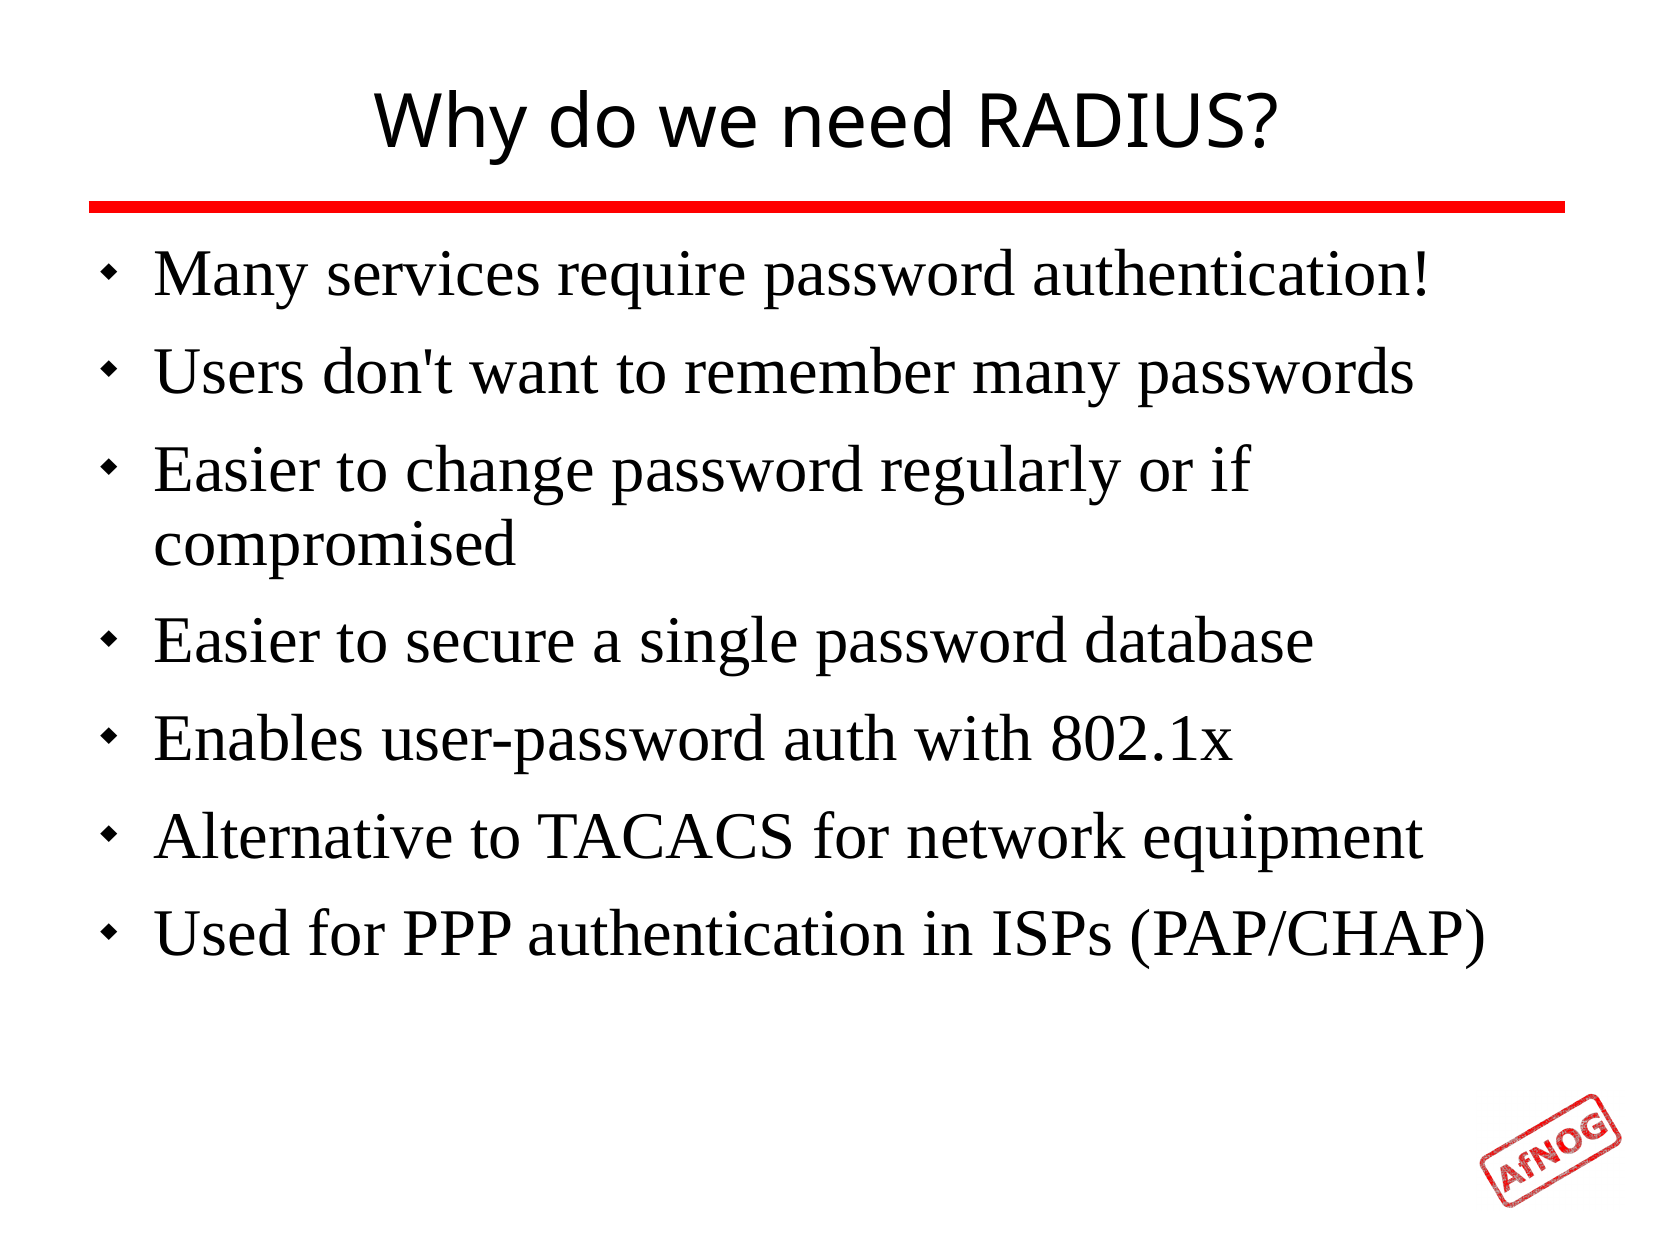

# Why do we need RADIUS?
Many services require password authentication!
Users don't want to remember many passwords
Easier to change password regularly or if compromised
Easier to secure a single password database
Enables user-password auth with 802.1x
Alternative to TACACS for network equipment
Used for PPP authentication in ISPs (PAP/CHAP)